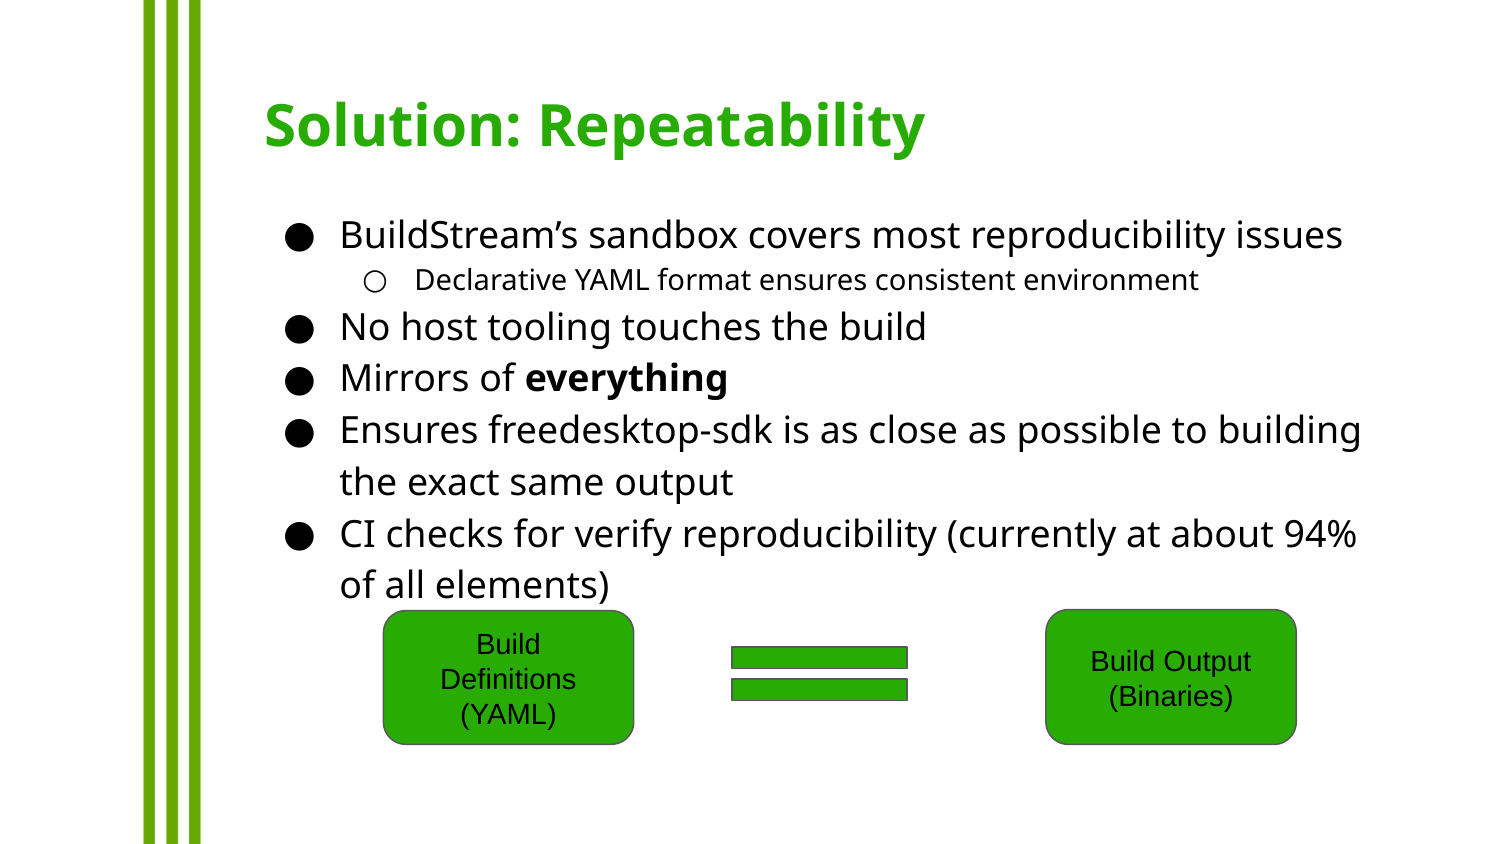

# Solution: Repeatability
BuildStream’s sandbox covers most reproducibility issues
Declarative YAML format ensures consistent environment
No host tooling touches the build
Mirrors of everything
Ensures freedesktop-sdk is as close as possible to building the exact same output
CI checks for verify reproducibility (currently at about 94% of all elements)
Build Output (Binaries)
Build Definitions (YAML)